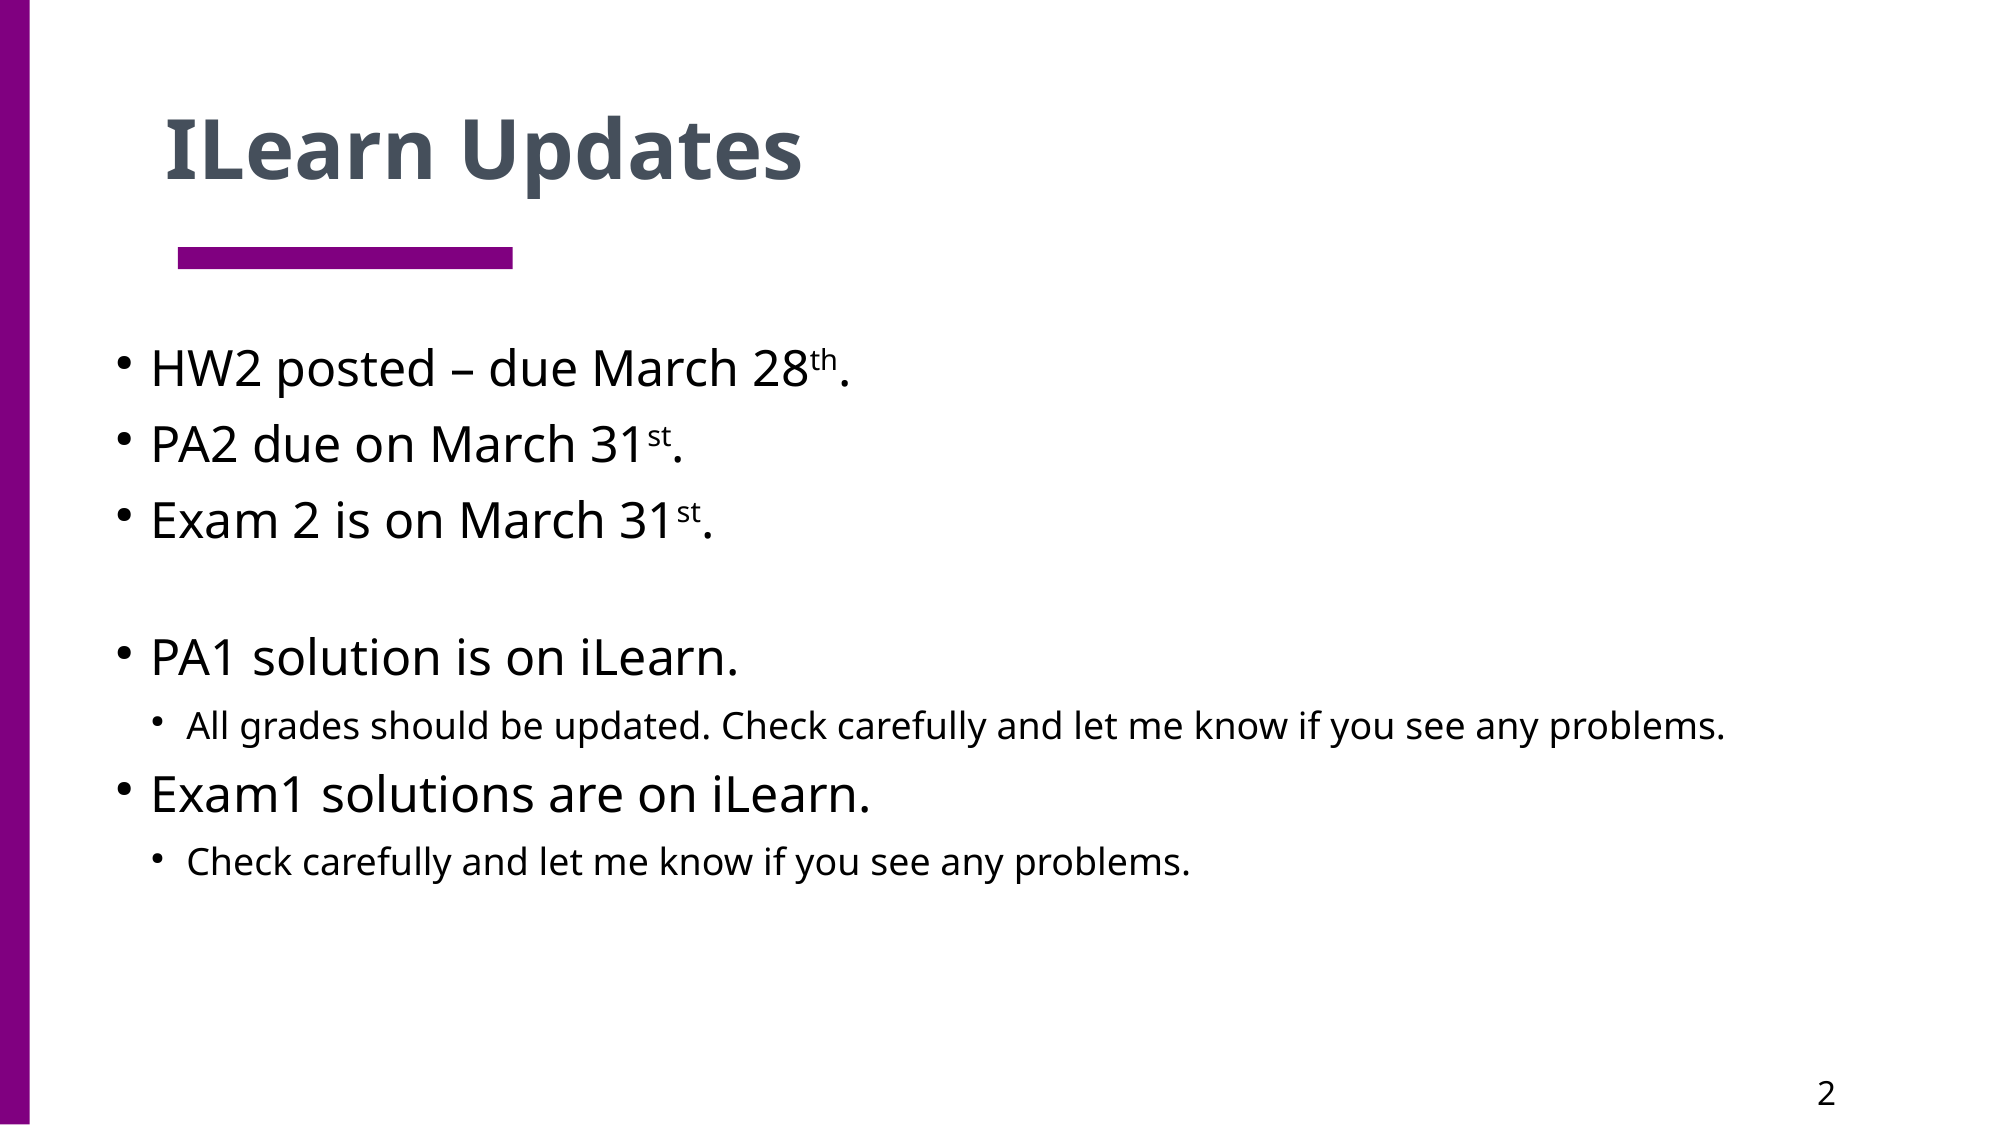

ILearn Updates
HW2 posted – due March 28th.
PA2 due on March 31st.
Exam 2 is on March 31st.
PA1 solution is on iLearn.
All grades should be updated. Check carefully and let me know if you see any problems.
Exam1 solutions are on iLearn.
Check carefully and let me know if you see any problems.